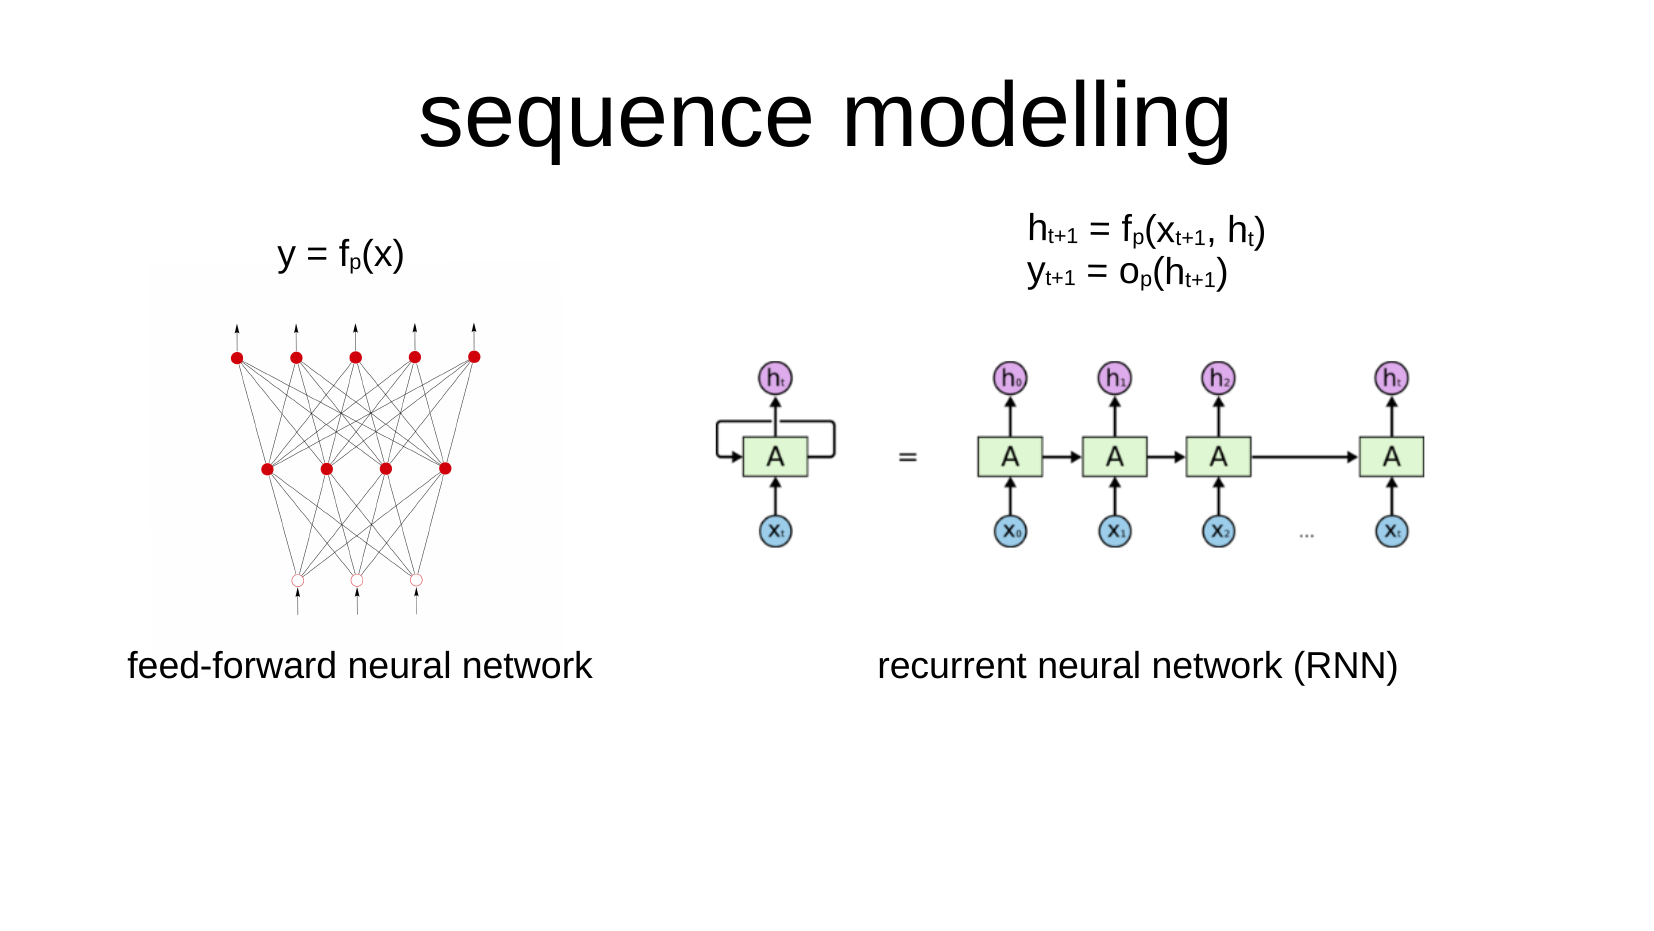

# sequence modelling
ht+1 = fp(xt+1, ht)
yt+1 = op(ht+1)
y = fp(x)
feed-forward neural network
recurrent neural network (RNN)